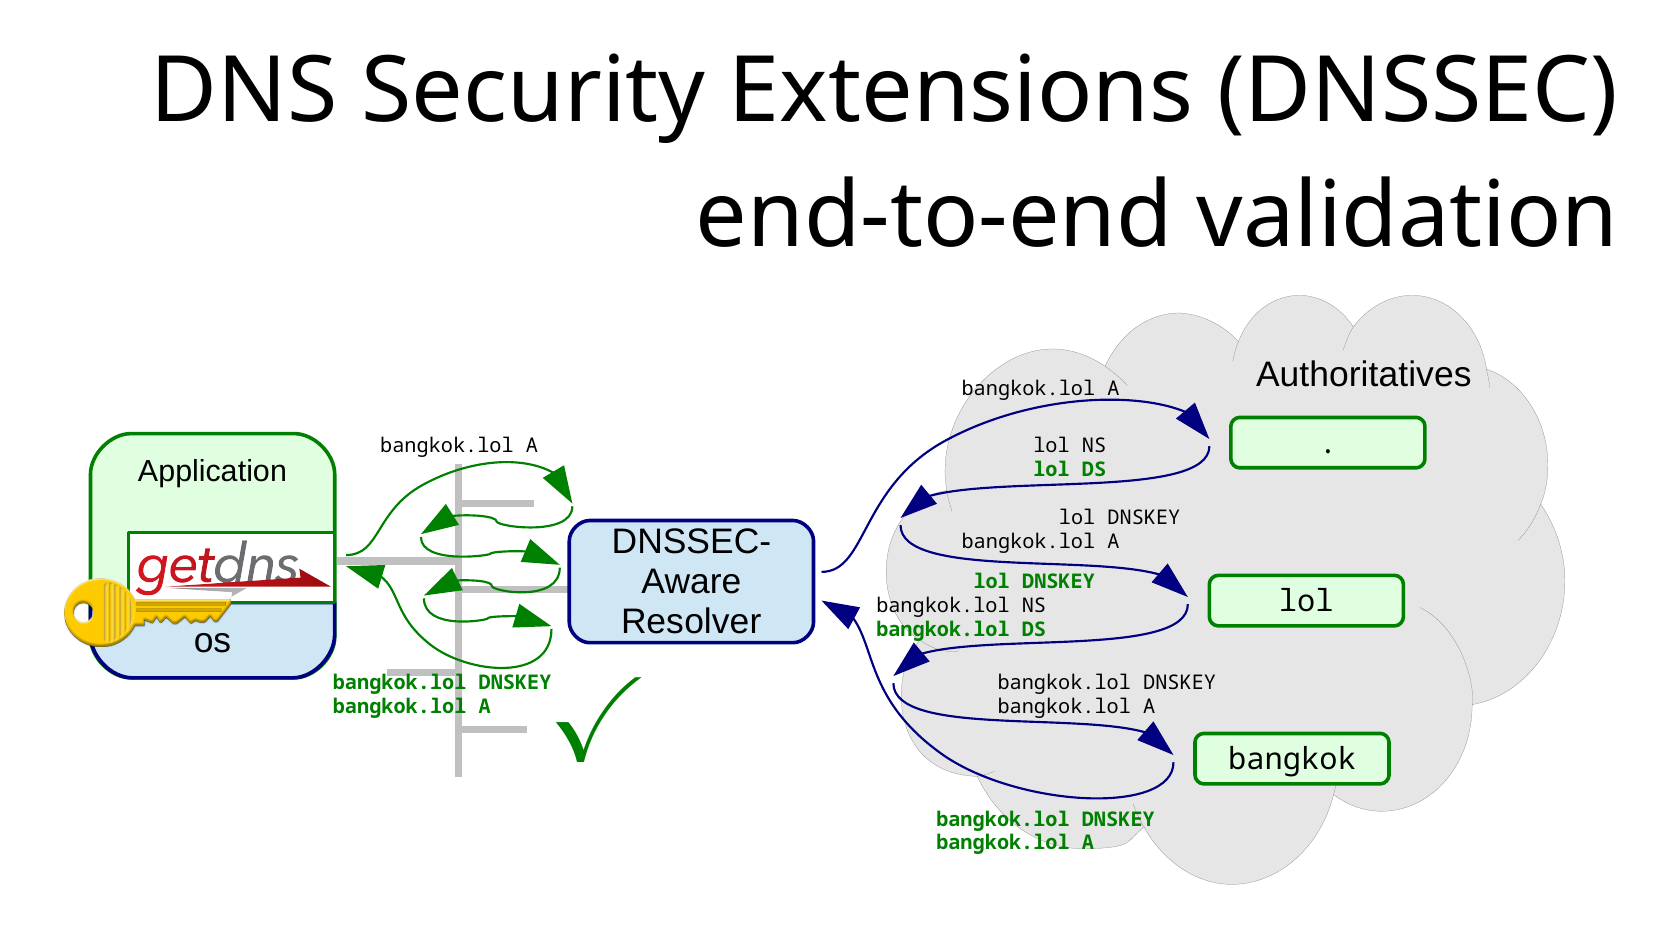

# DNS Security Extensions (DNSSEC) end-to-end validation